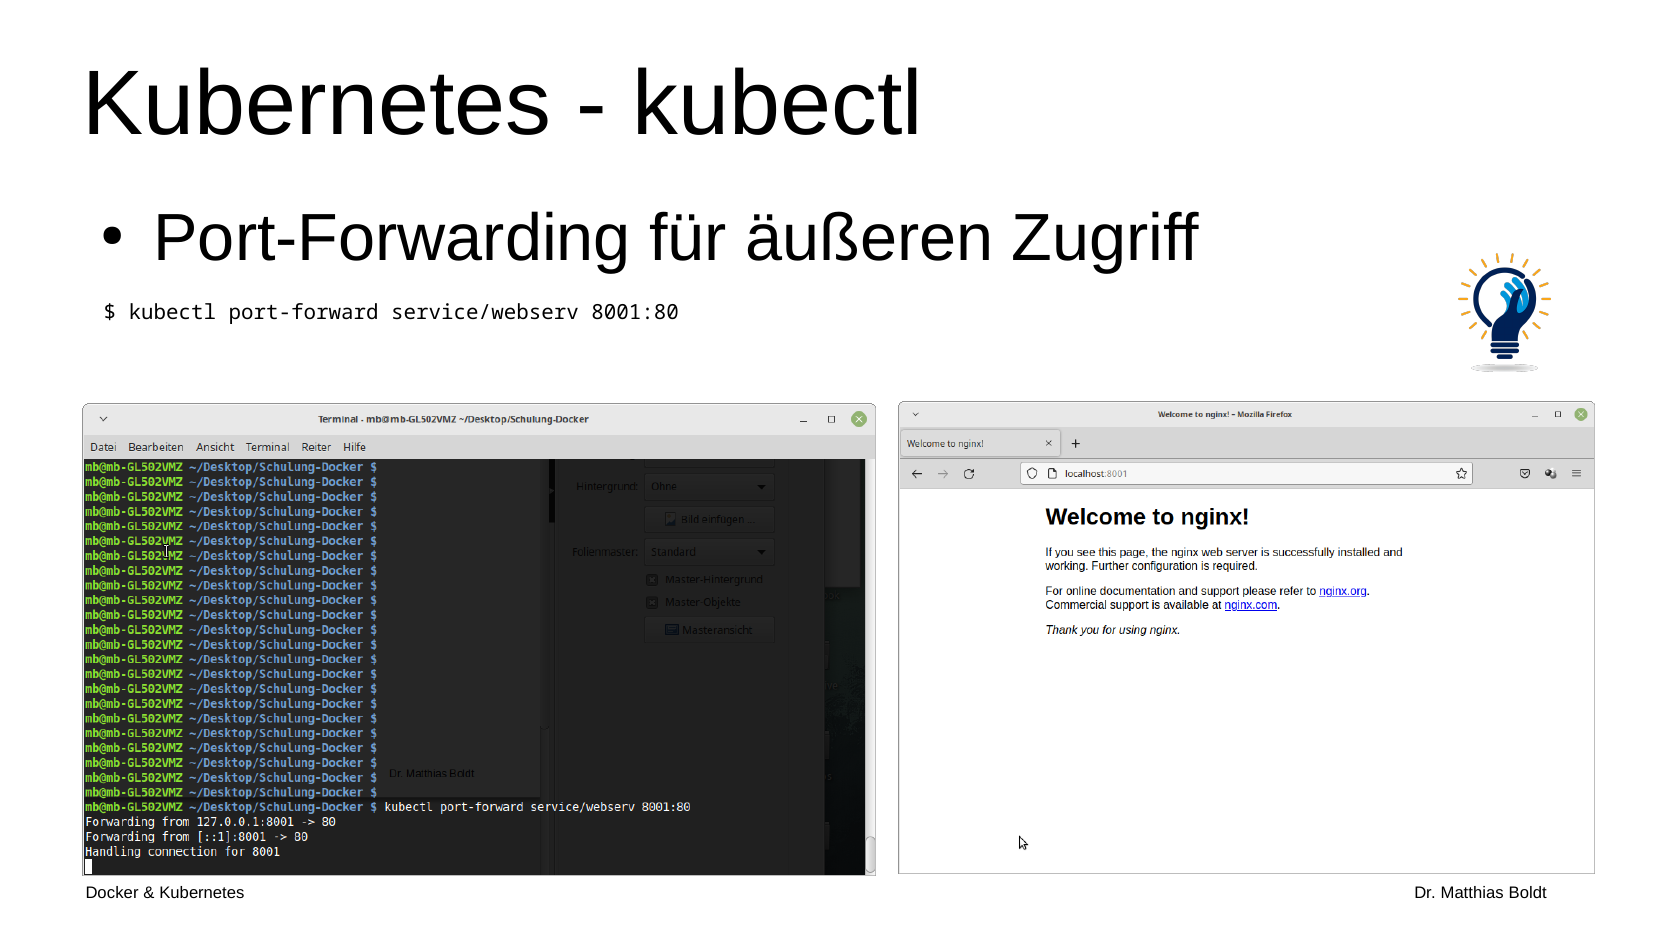

# Kubernetes - kubectl
Port-Forwarding für äußeren Zugriff
$ kubectl port-forward service/webserv 8001:80
Docker & Kubernetes																Dr. Matthias Boldt